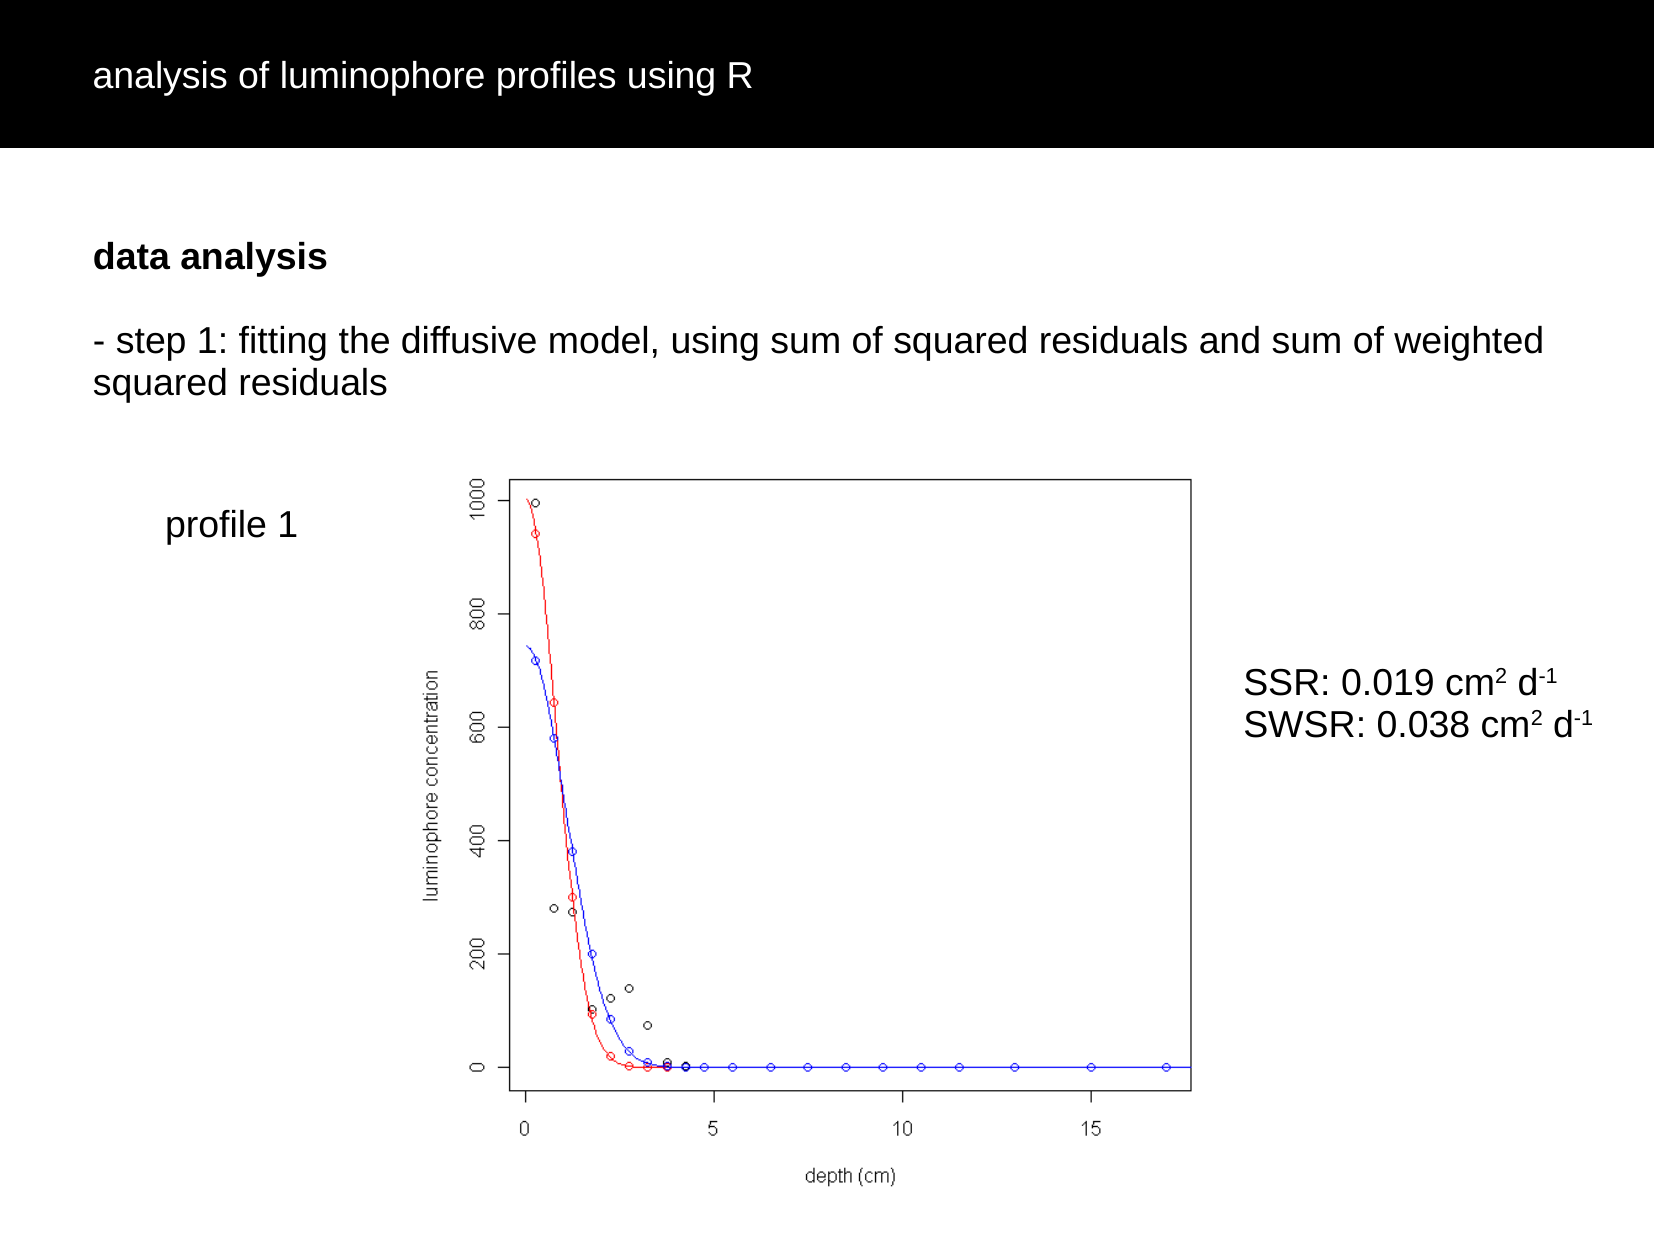

analysis of luminophore profiles using R
data analysis
- step 1: fitting the diffusive model, using sum of squared residuals and sum of weighted
squared residuals
profile 1
SSR: 0.019 cm2 d-1
SWSR: 0.038 cm2 d-1